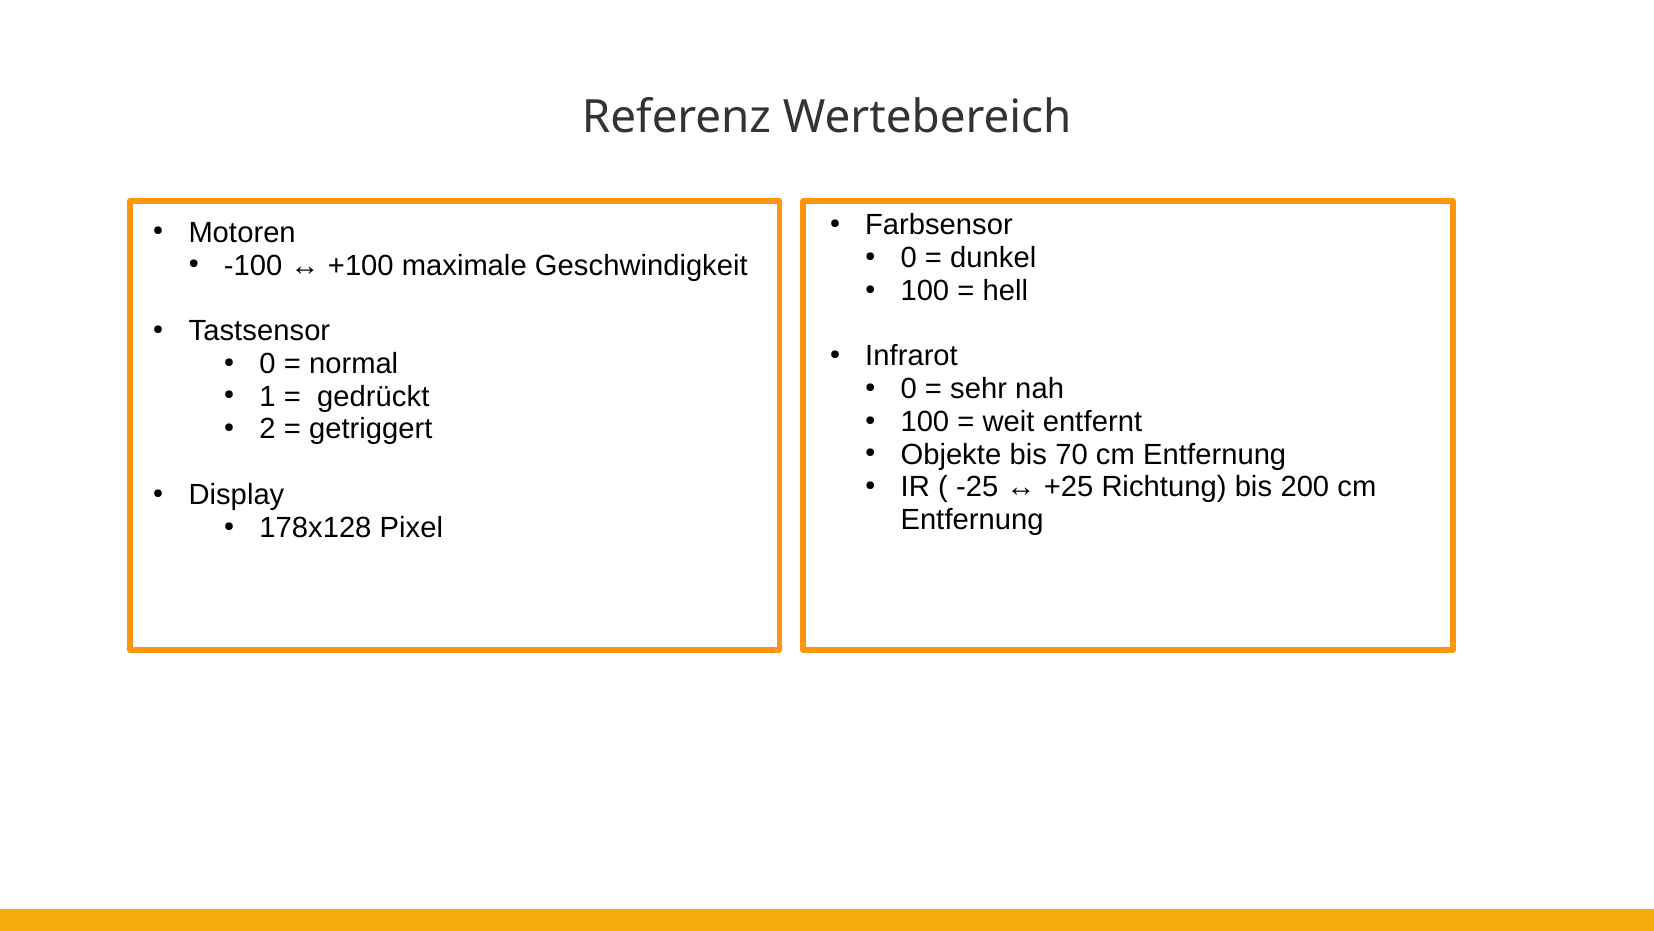

# Referenz Wertebereich
Farbsensor
0 = dunkel
100 = hell
Infrarot
0 = sehr nah
100 = weit entfernt
Objekte bis 70 cm Entfernung
IR ( -25 ↔ +25 Richtung) bis 200 cm
Entfernung
Motoren
-100 ↔ +100 maximale Geschwindigkeit
Tastsensor
0 = normal
1 = gedrückt
2 = getriggert
Display
178x128 Pixel